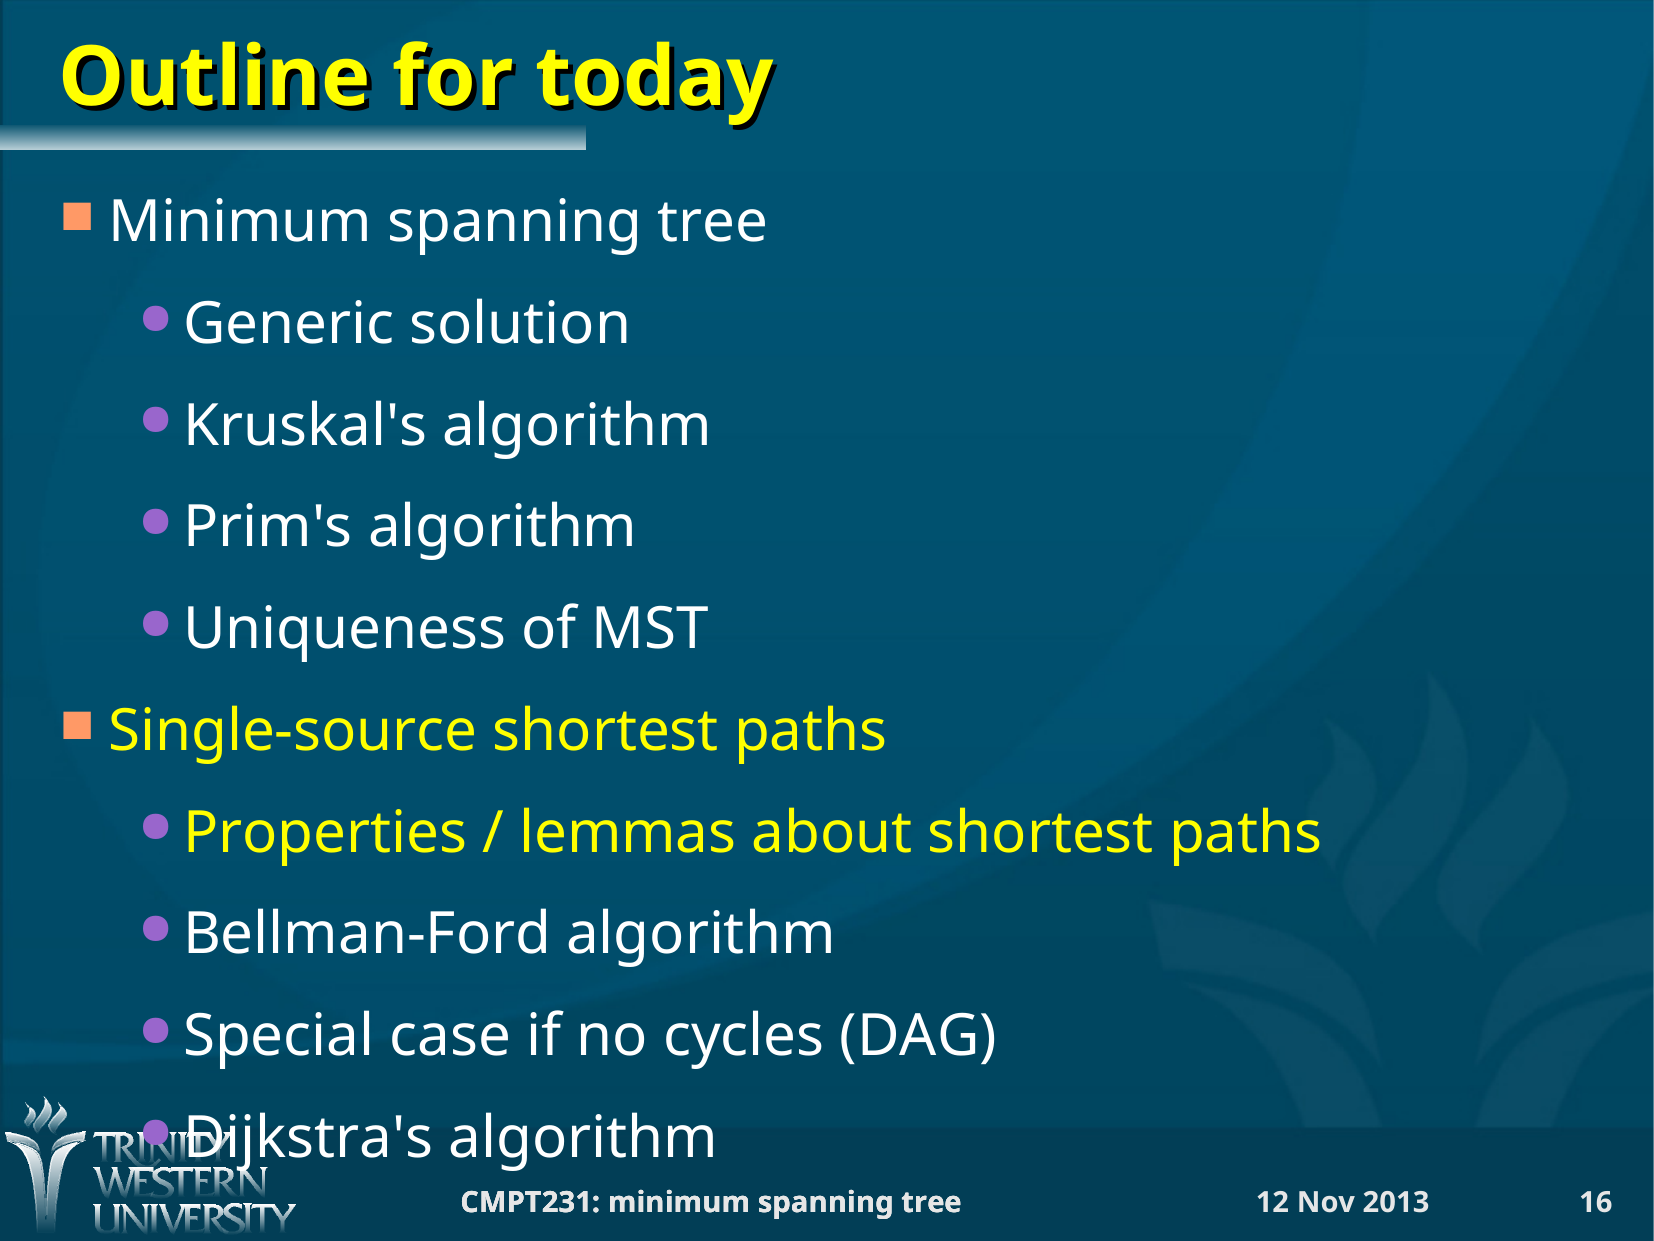

# Outline for today
Minimum spanning tree
Generic solution
Kruskal's algorithm
Prim's algorithm
Uniqueness of MST
Single-source shortest paths
Properties / lemmas about shortest paths
Bellman-Ford algorithm
Special case if no cycles (DAG)
Dijkstra's algorithm
CMPT231: minimum spanning tree
12 Nov 2013
16